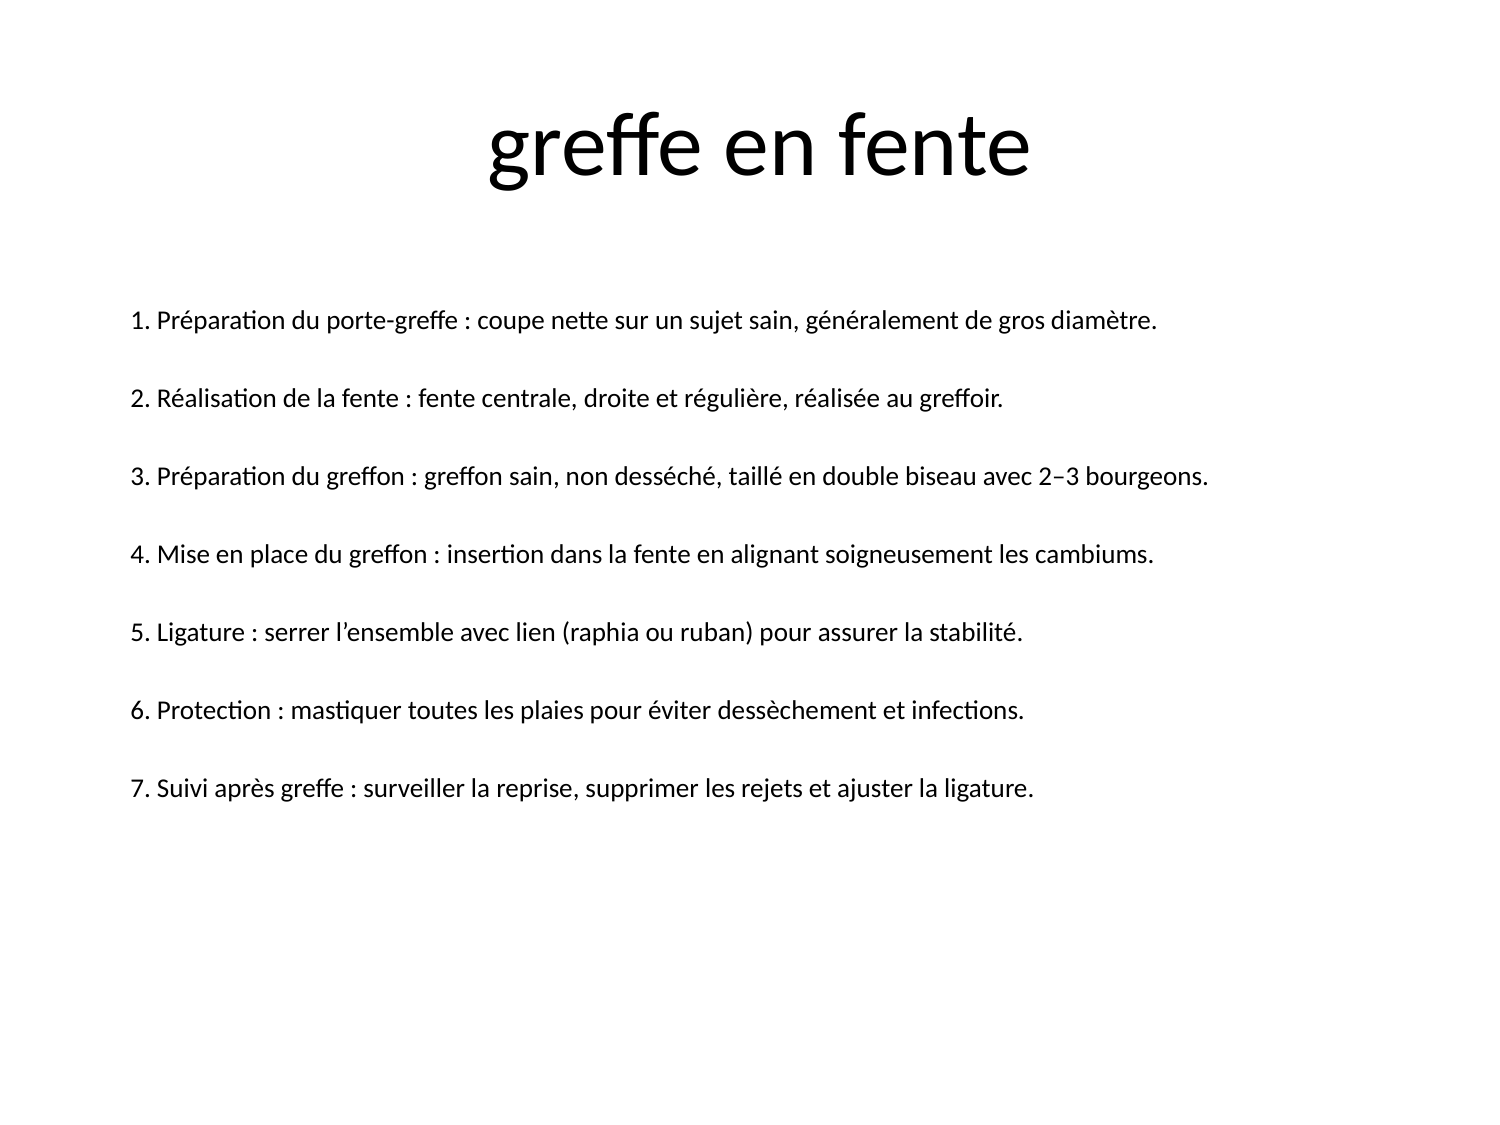

# greffe en fente
1. Préparation du porte-greffe : coupe nette sur un sujet sain, généralement de gros diamètre.
2. Réalisation de la fente : fente centrale, droite et régulière, réalisée au greffoir.
3. Préparation du greffon : greffon sain, non desséché, taillé en double biseau avec 2–3 bourgeons.
4. Mise en place du greffon : insertion dans la fente en alignant soigneusement les cambiums.
5. Ligature : serrer l’ensemble avec lien (raphia ou ruban) pour assurer la stabilité.
6. Protection : mastiquer toutes les plaies pour éviter dessèchement et infections.
7. Suivi après greffe : surveiller la reprise, supprimer les rejets et ajuster la ligature.